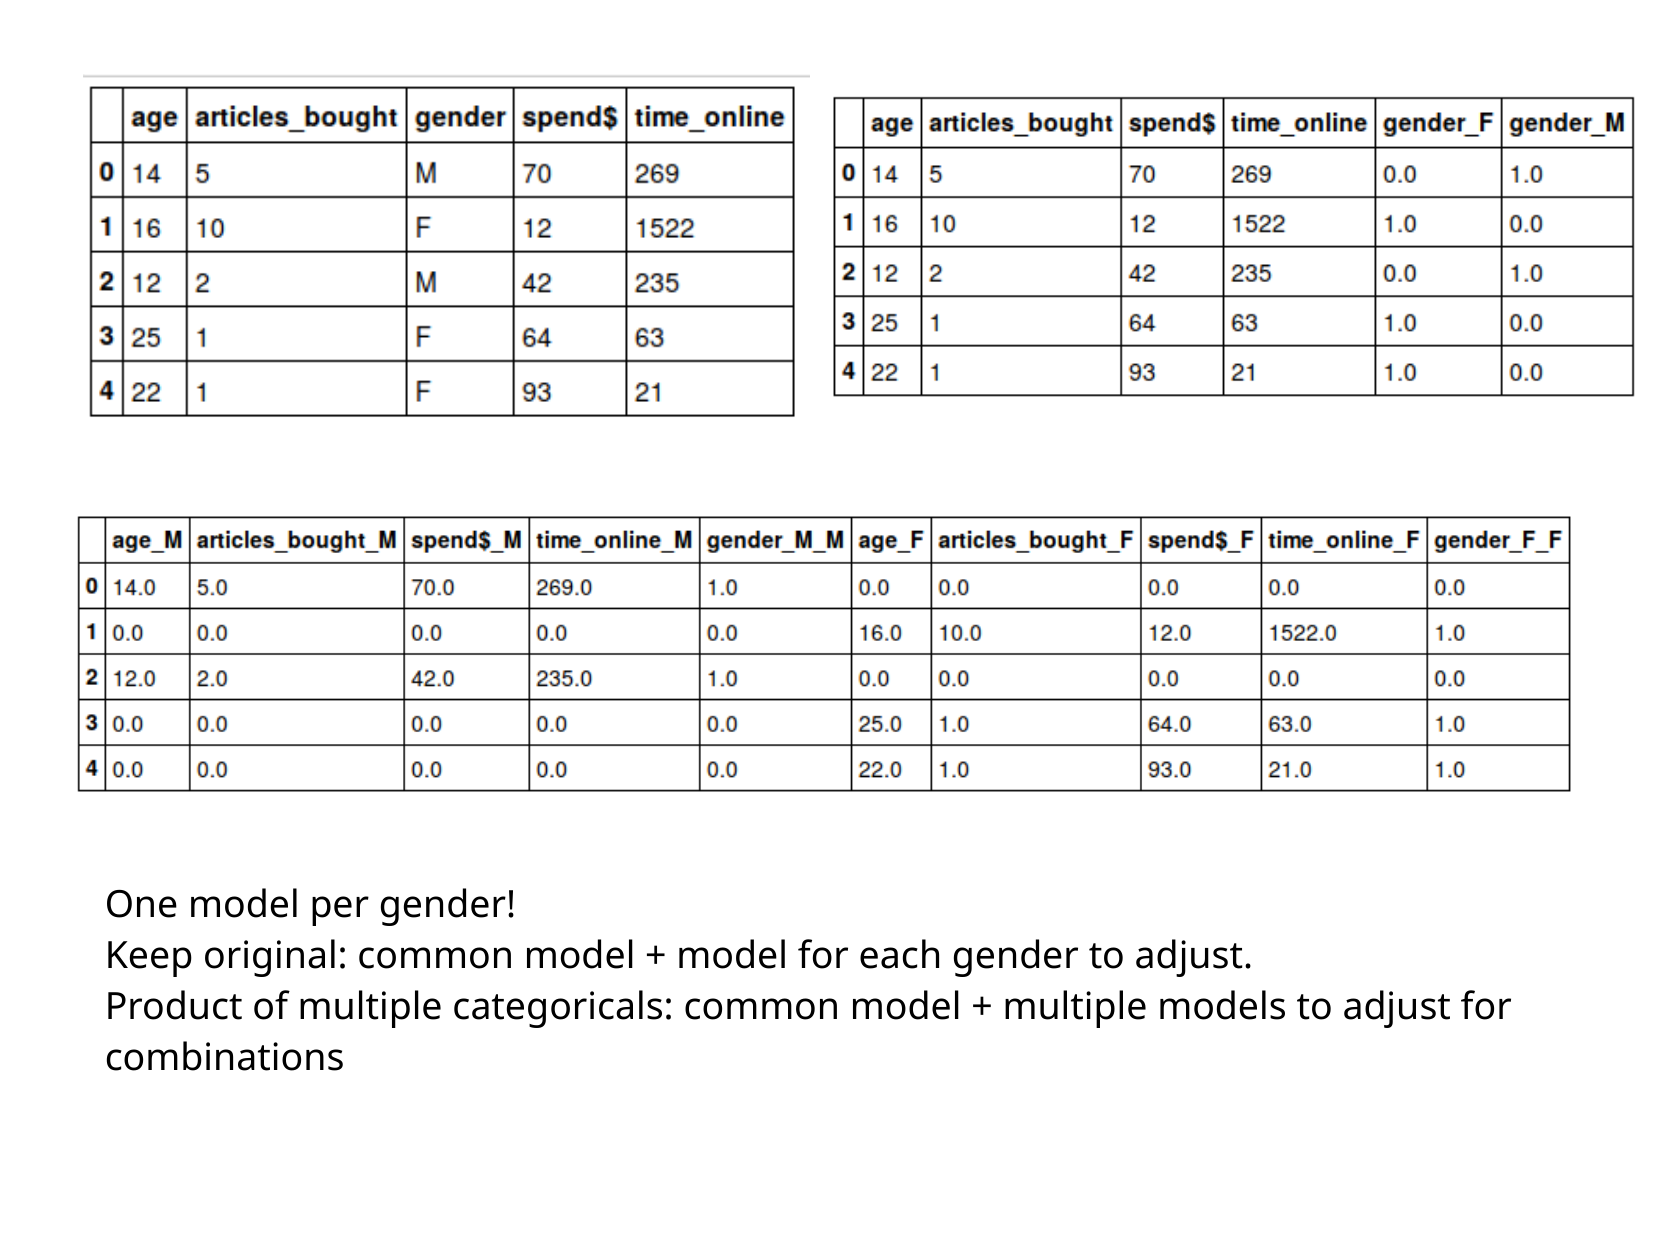

#
One model per gender!
Keep original: common model + model for each gender to adjust.
Product of multiple categoricals: common model + multiple models to adjust for combinations